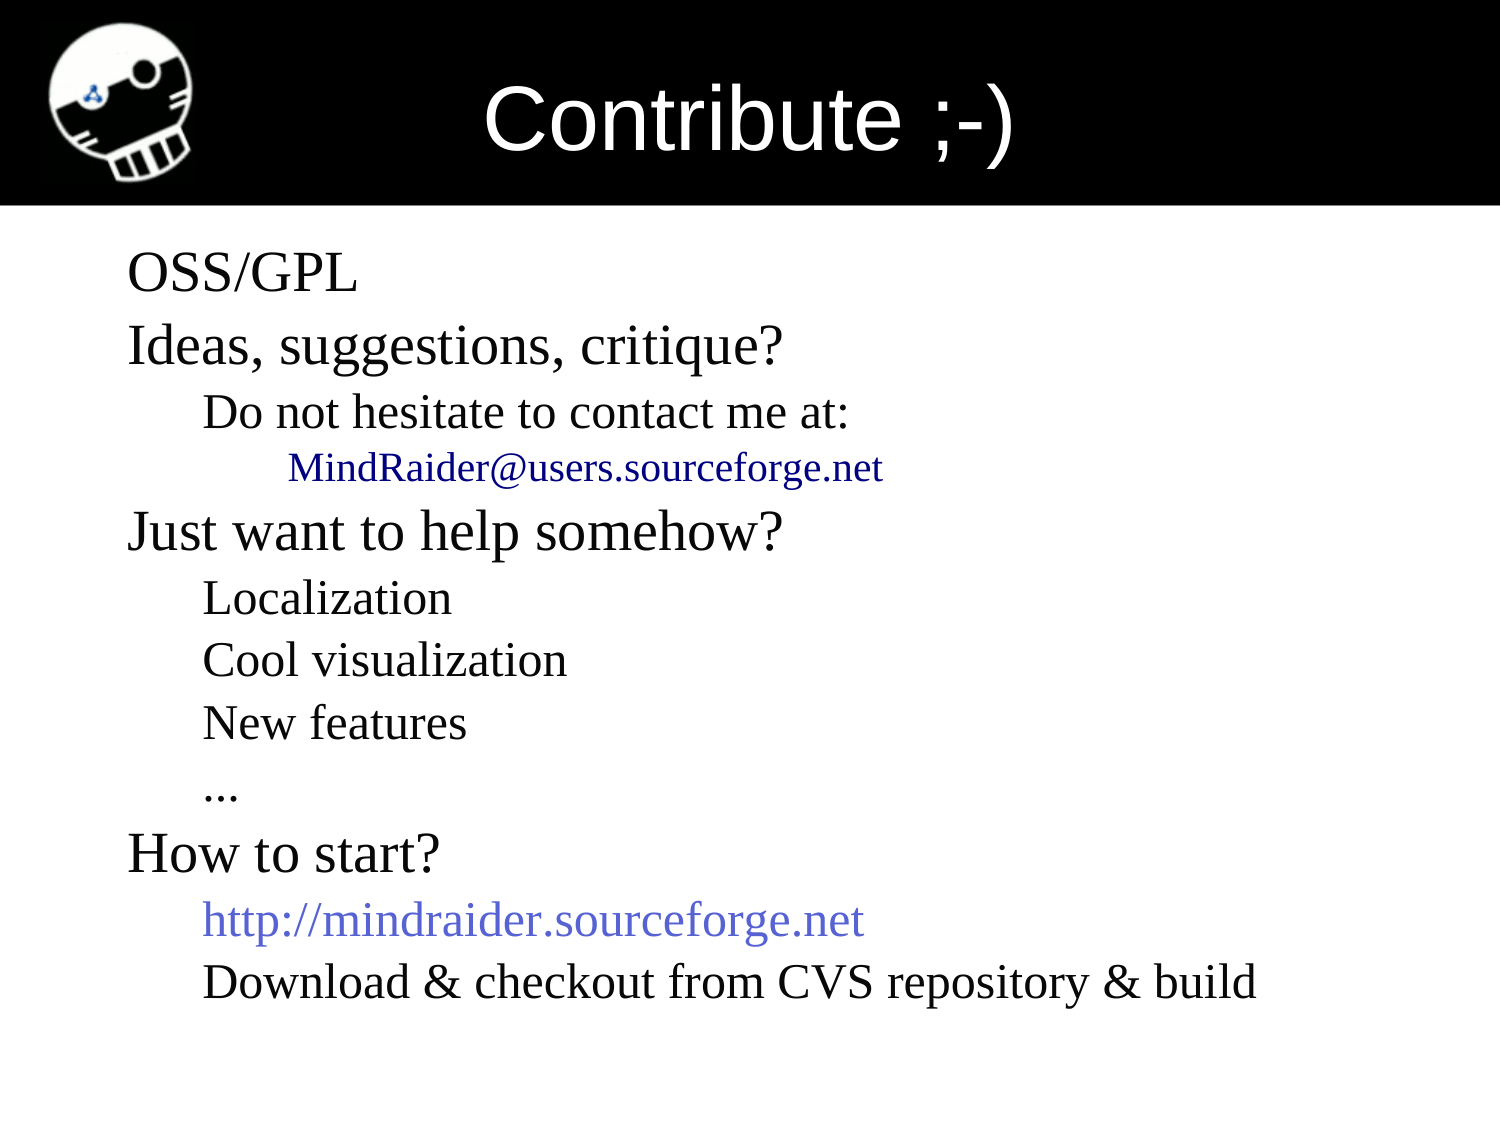

# Contribute ;-)
OSS/GPL
Ideas, suggestions, critique?
Do not hesitate to contact me at:
 MindRaider@users.sourceforge.net
Just want to help somehow?
Localization
Cool visualization
New features
...
How to start?
http://mindraider.sourceforge.net
Download & checkout from CVS repository & build
43